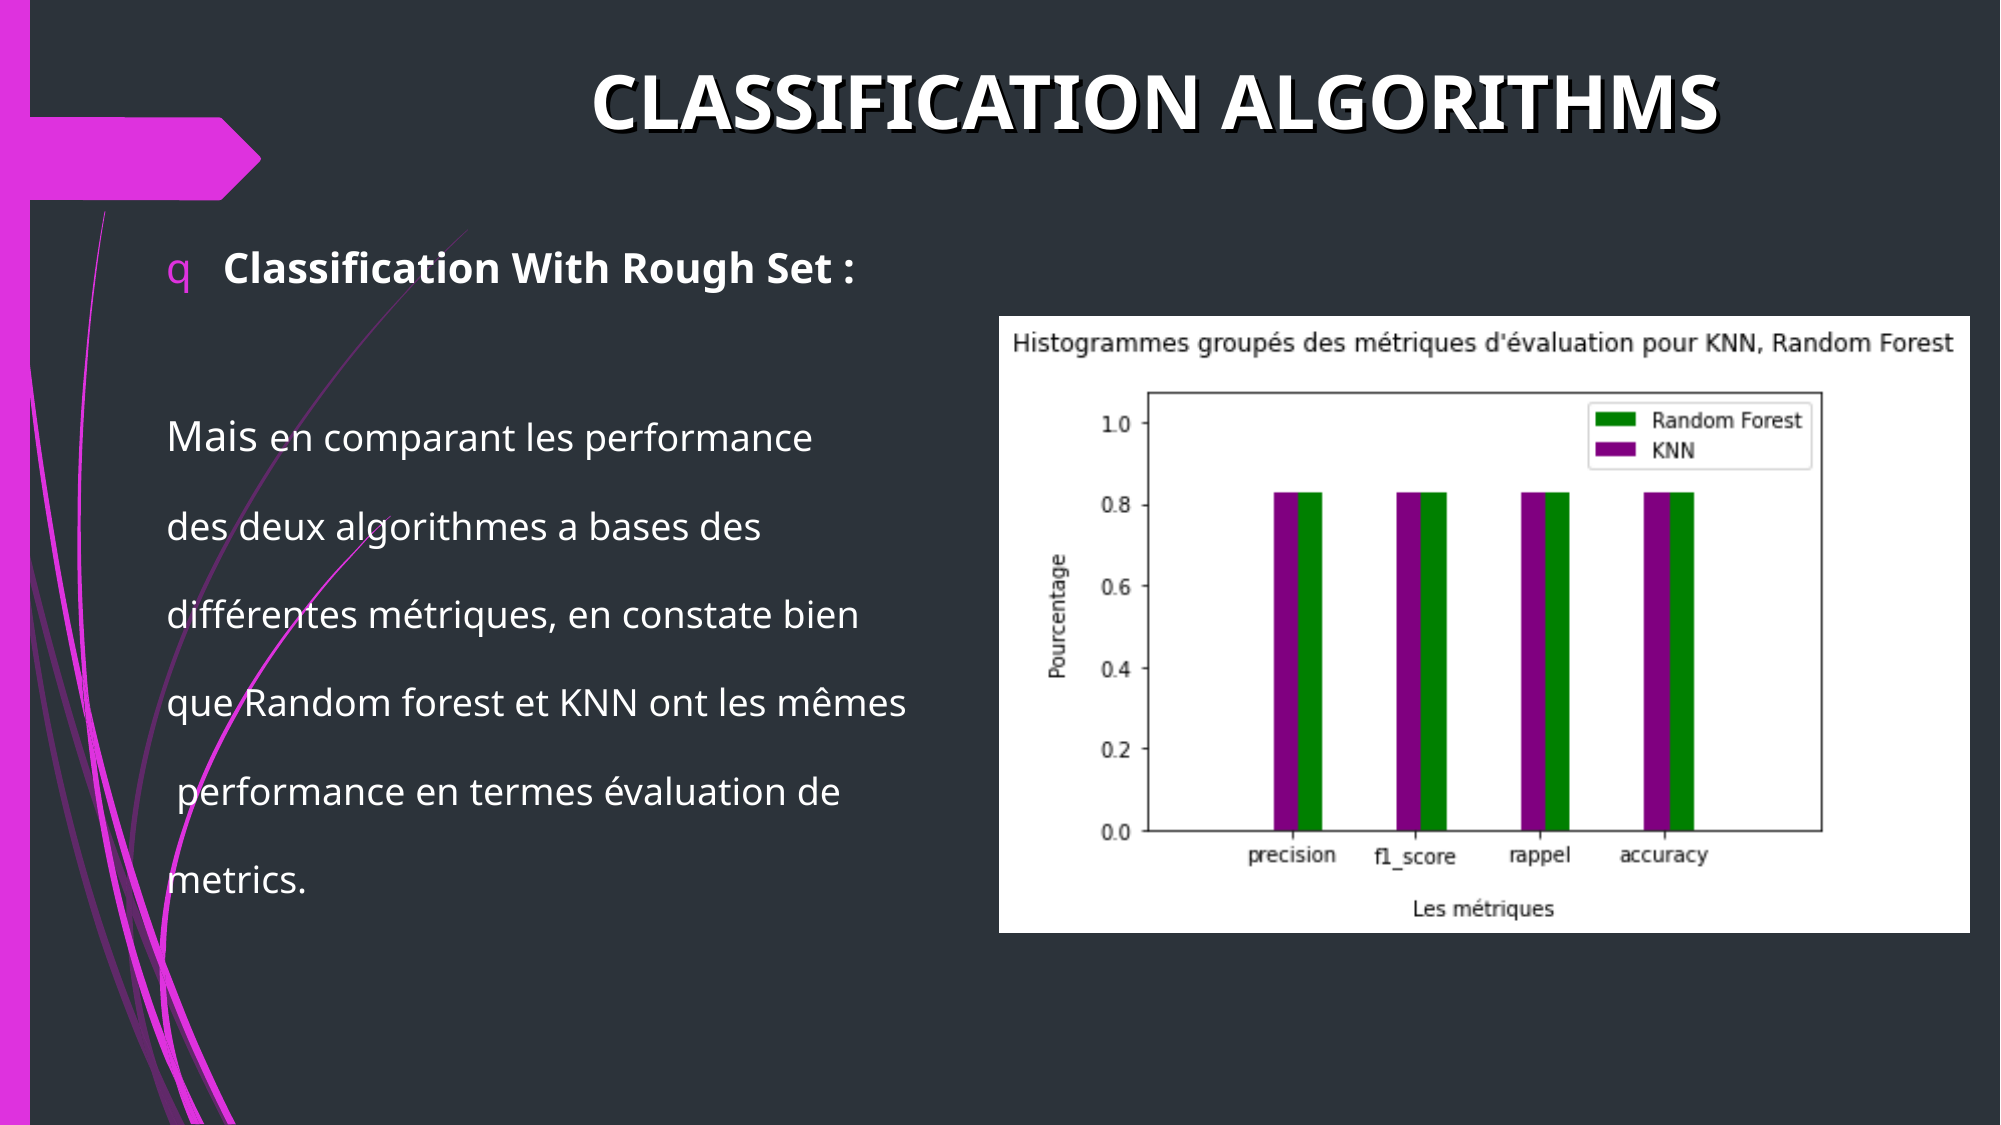

# CLASSIFICATION ALGORITHMS
Classification With Rough Set :
Mais en comparant les performance
des deux algorithmes a bases des
différentes métriques, en constate bien
que Random forest et KNN ont les mêmes
 performance en termes évaluation de
metrics.